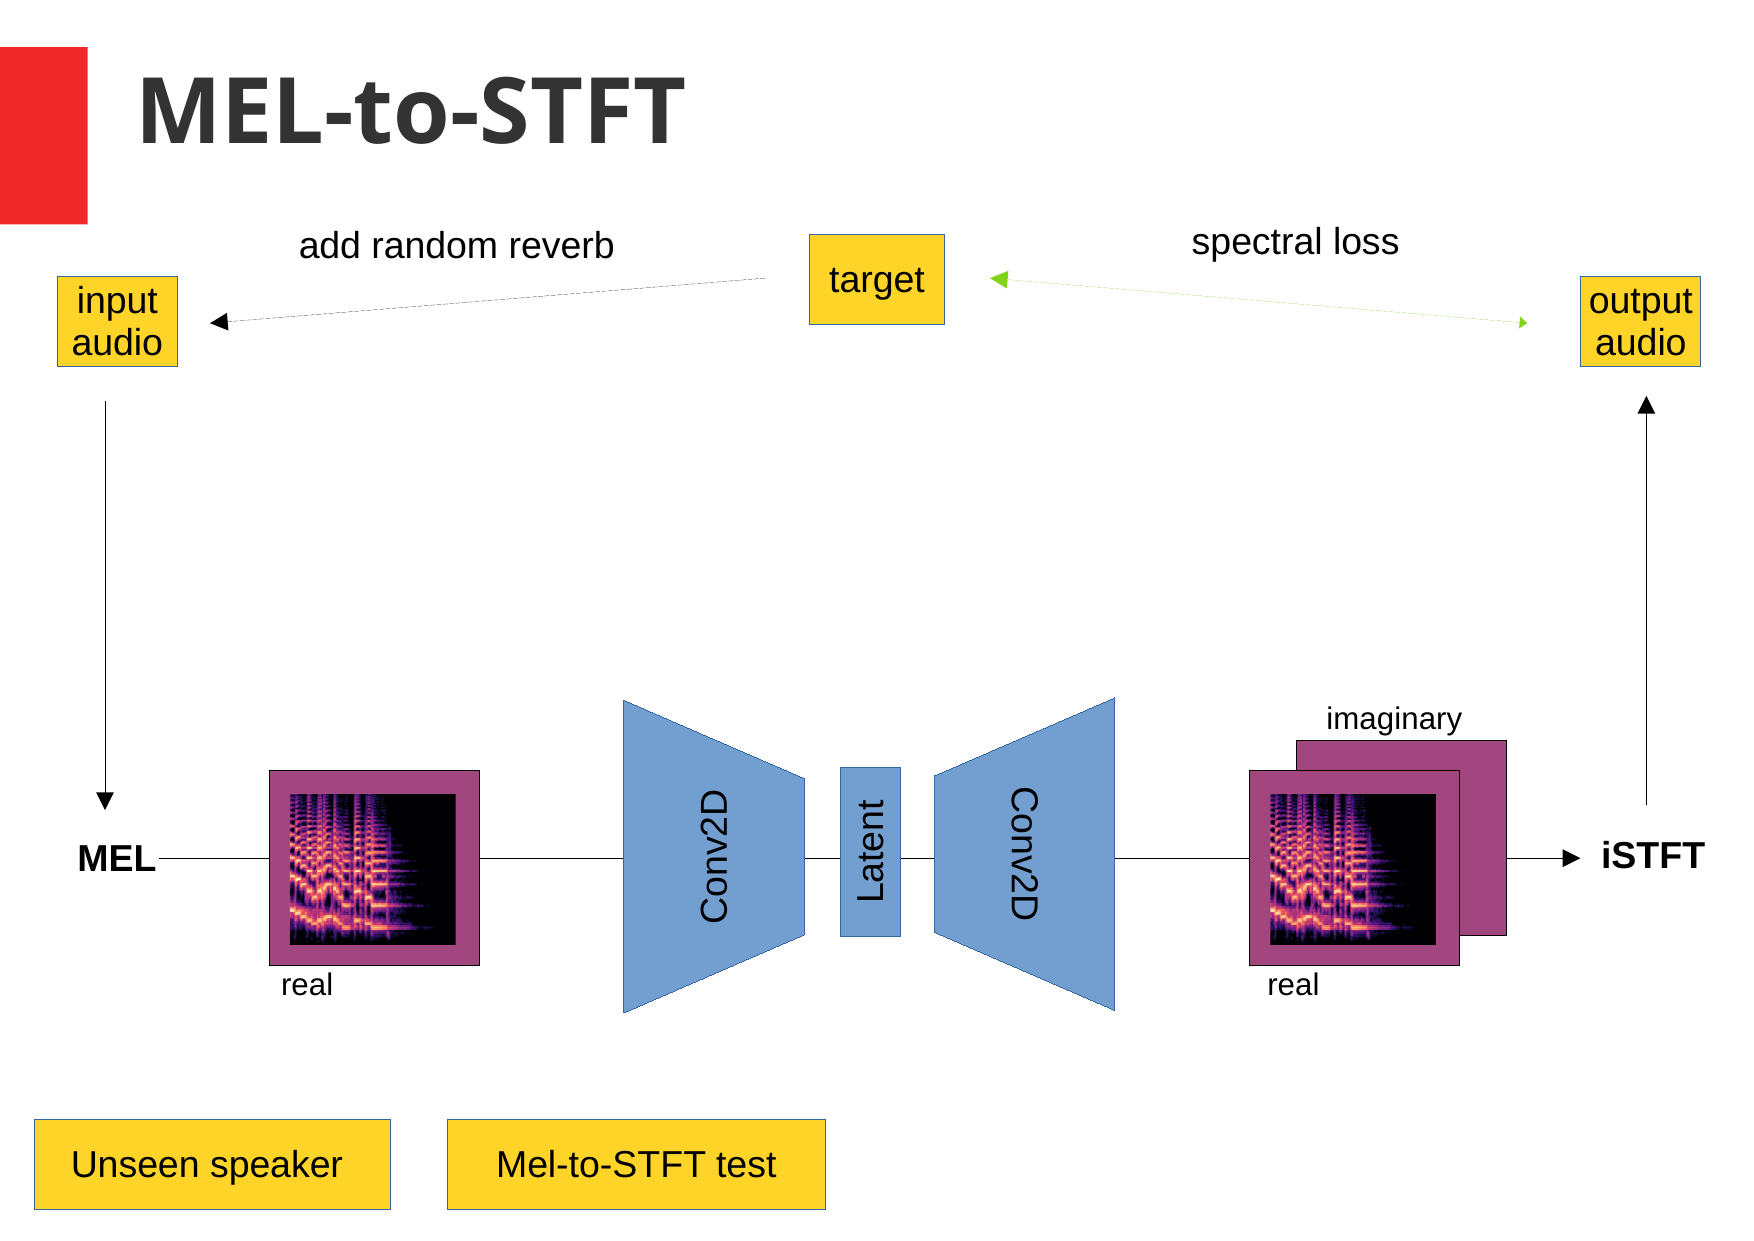

# MEL-to-STFT
spectral loss
add random reverb
target
input
audio
output
audio
imaginary
iSTFT
MEL
real
real
Conv2D
Conv2D
Latent
Unseen speaker
Mel-to-STFT test